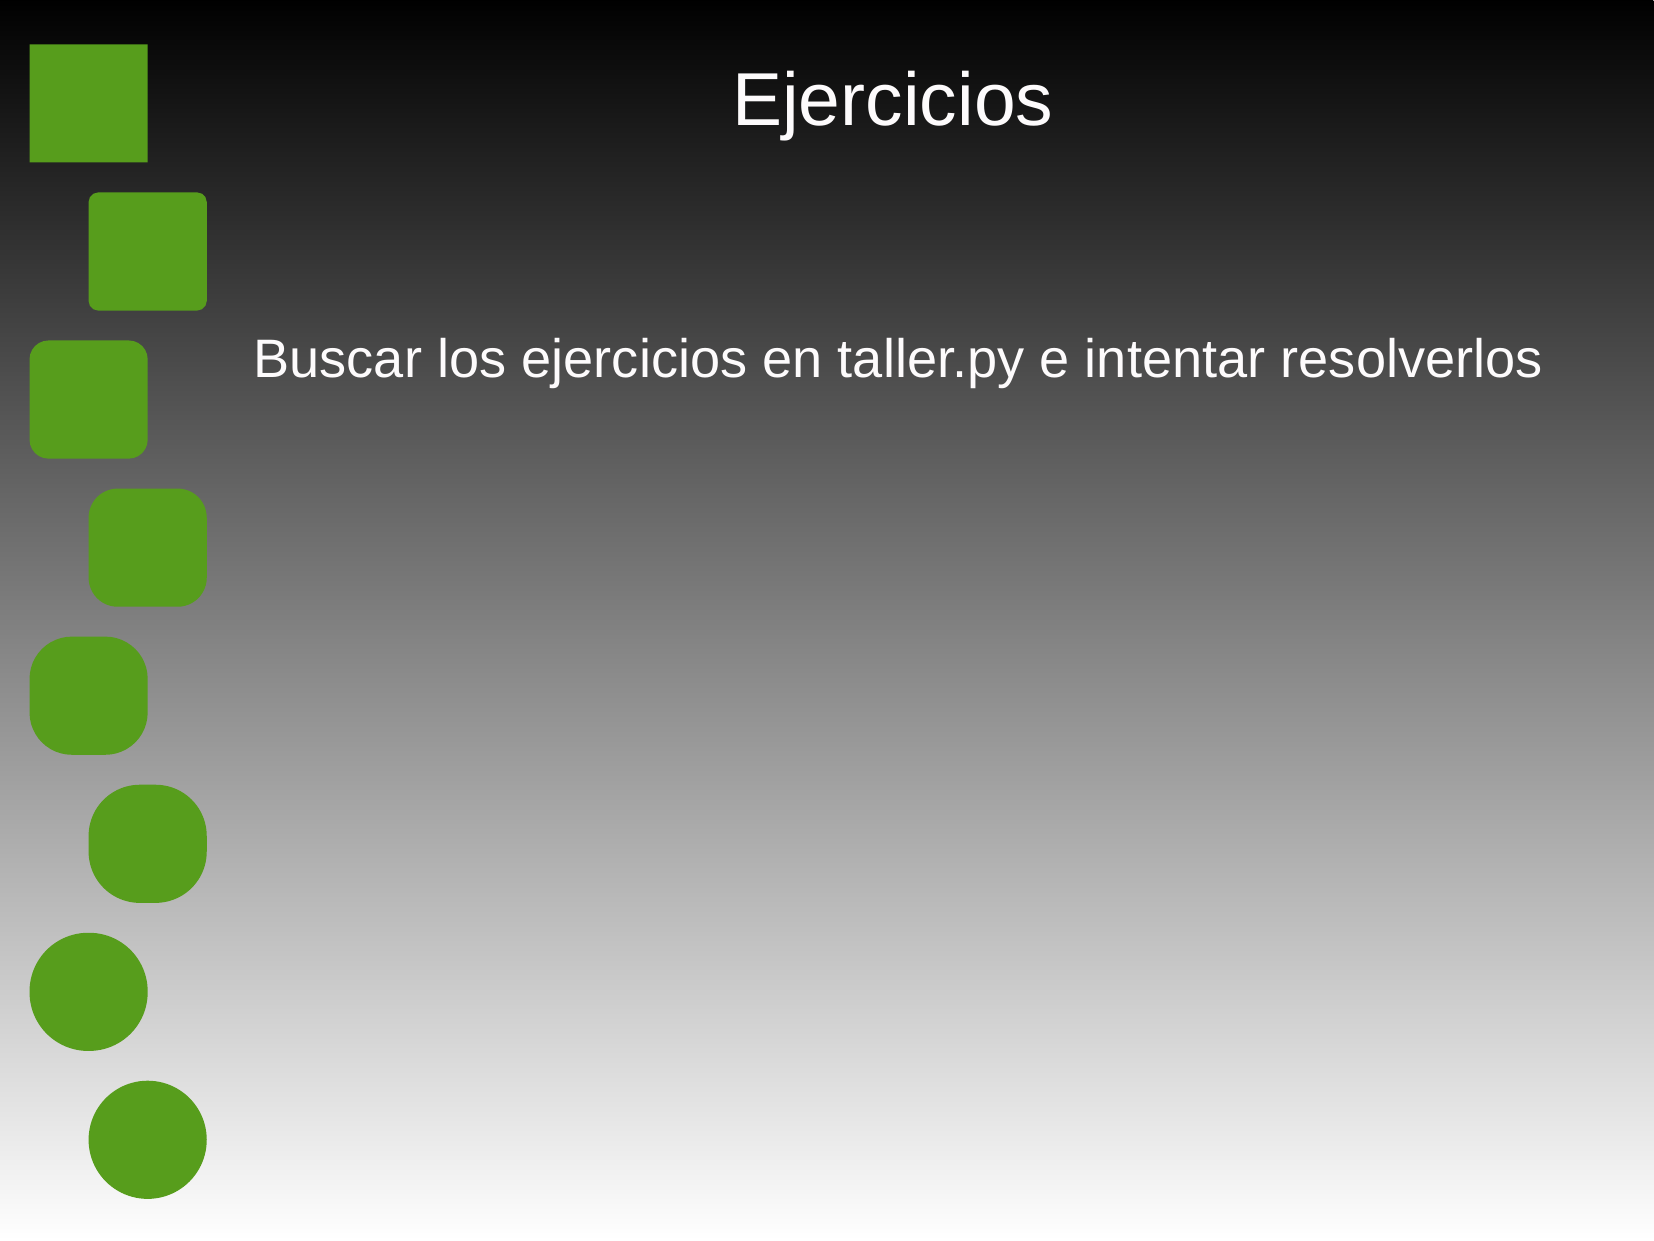

Ejercicios
Buscar los ejercicios en taller.py e intentar resolverlos